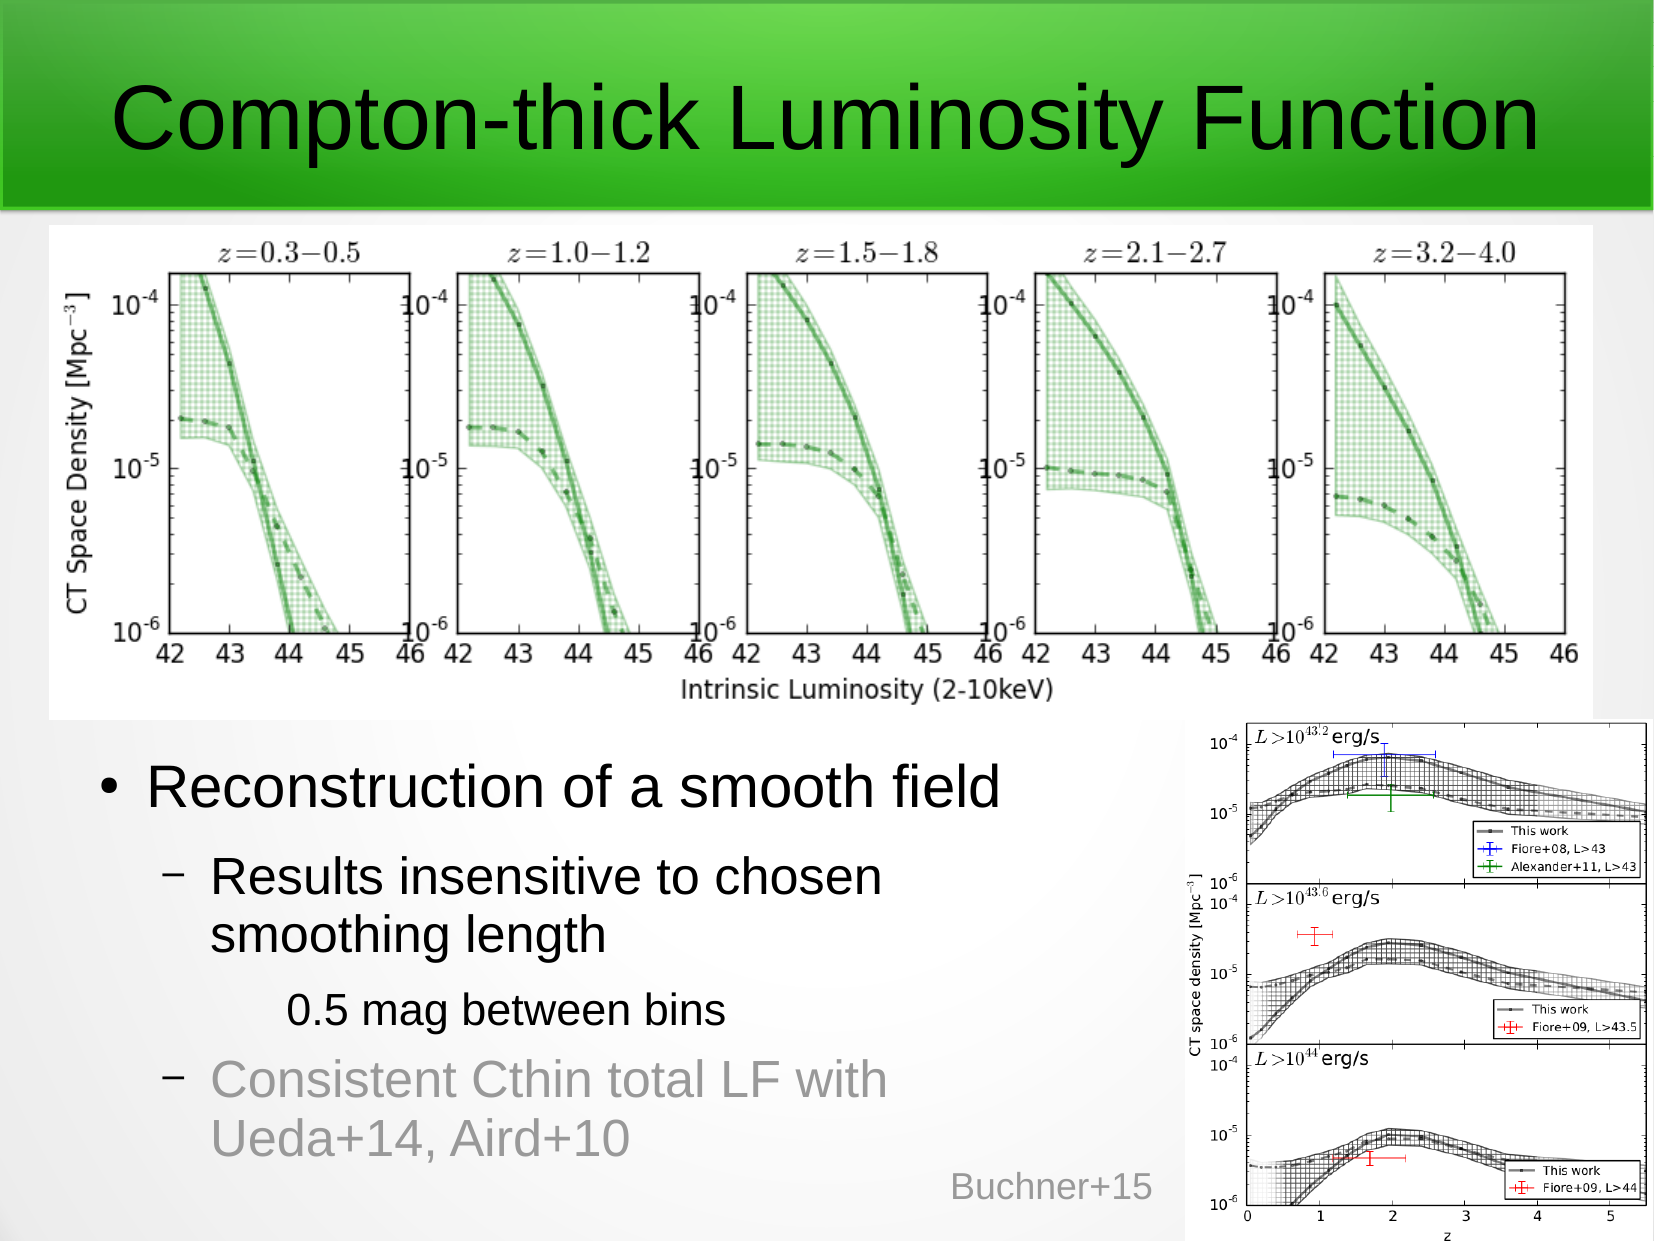

# Compton-thick Luminosity Function
Reconstruction of a smooth field
Results insensitive to chosen
smoothing length
 0.5 mag between bins
Consistent Cthin total LF with
Ueda+14, Aird+10
Buchner+15